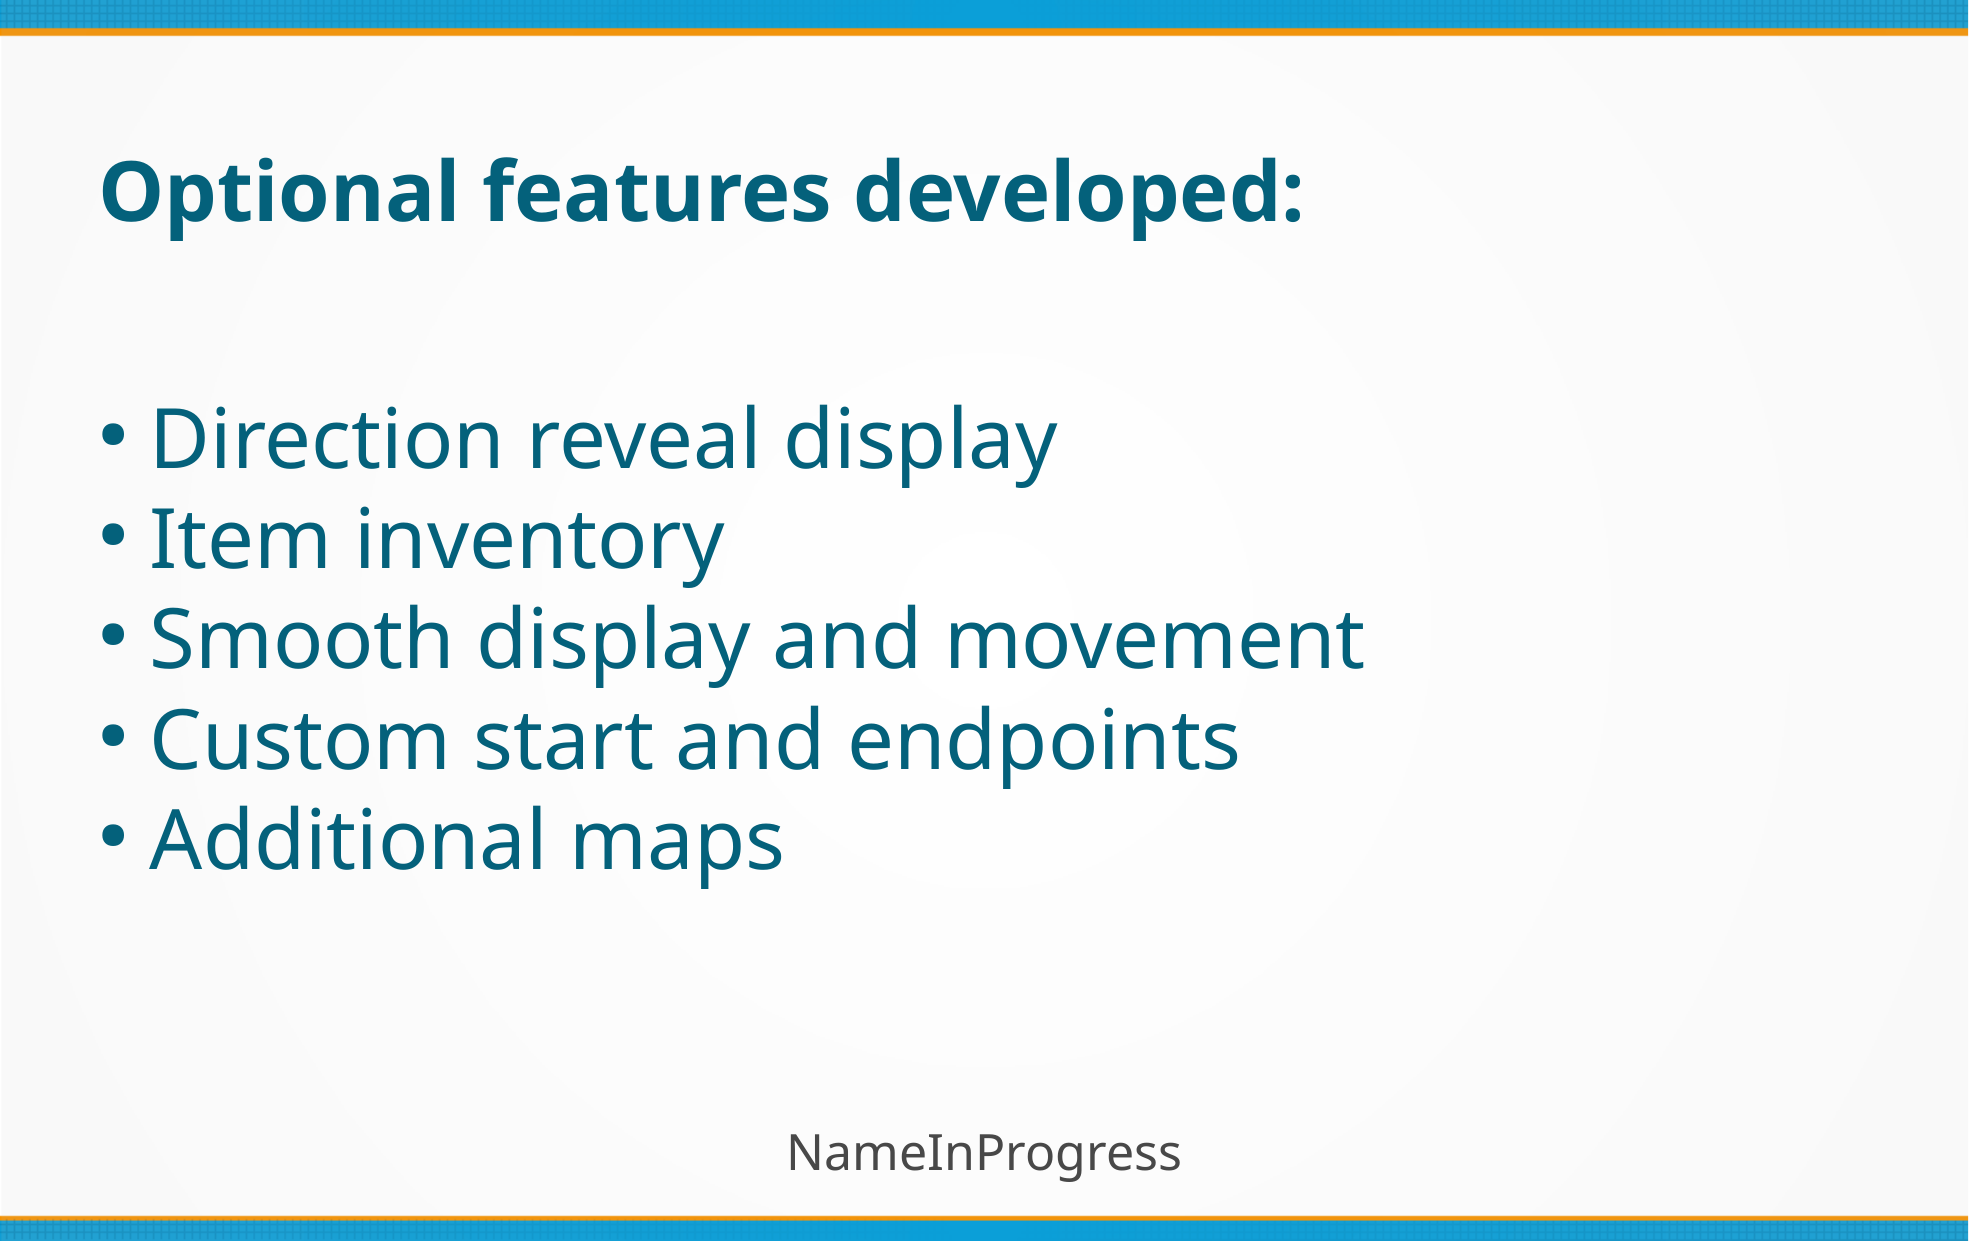

# Optional features developed:
 Direction reveal display
 Item inventory
 Smooth display and movement
 Custom start and endpoints
 Additional maps
NameInProgress